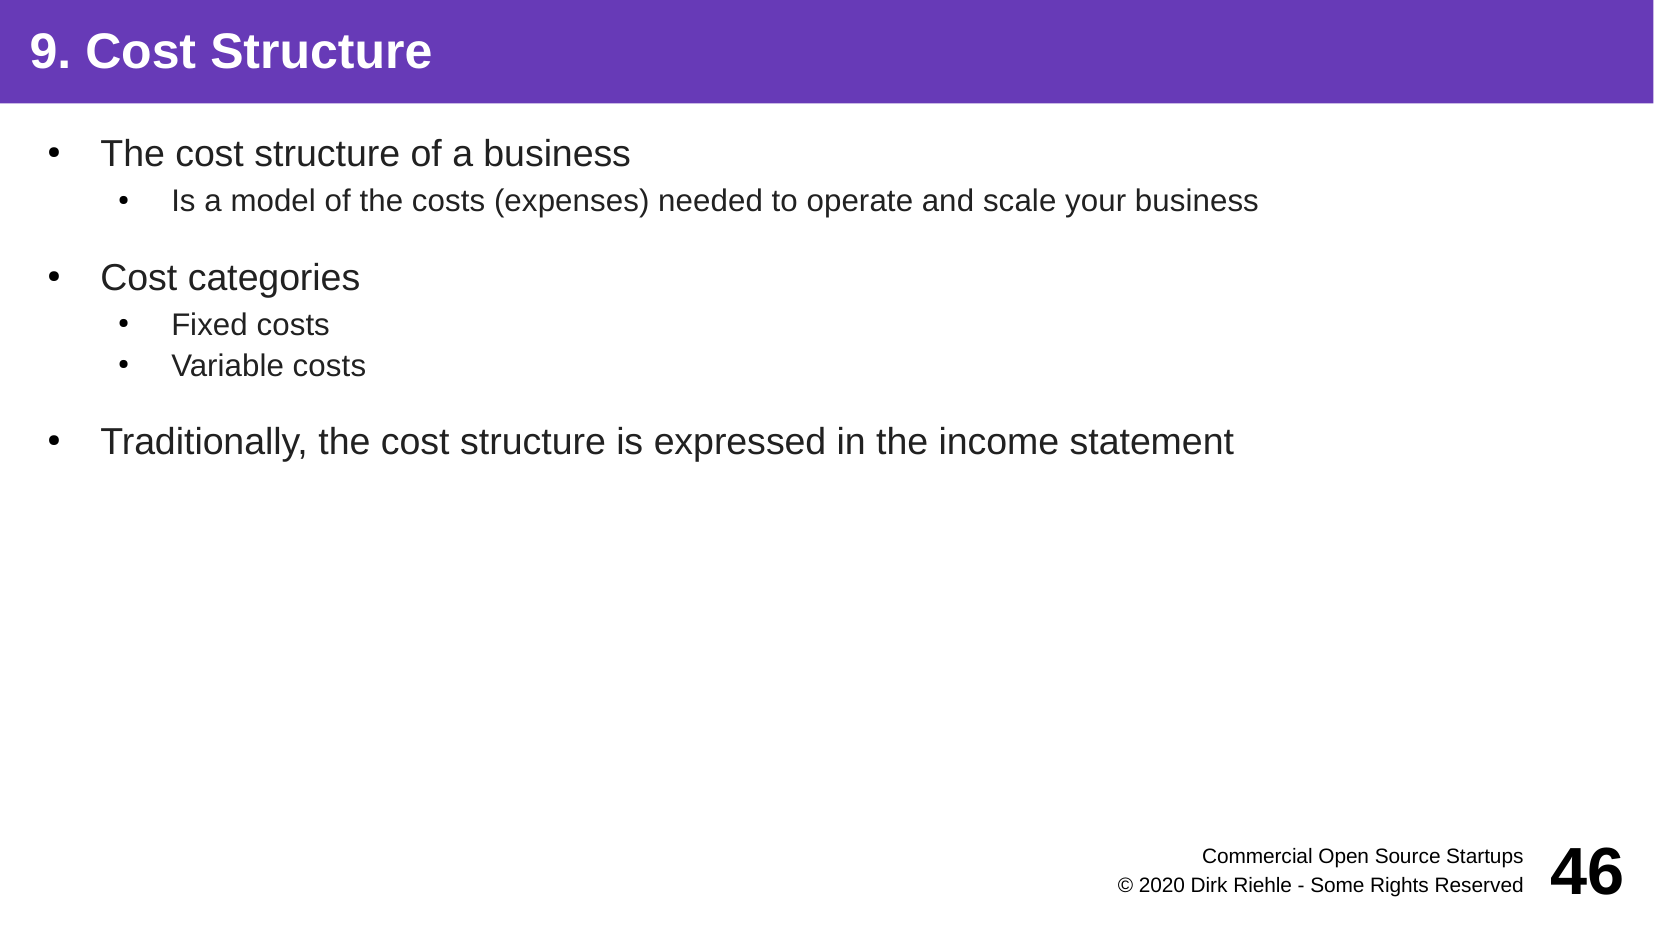

# 9. Cost Structure
The cost structure of a business
Is a model of the costs (expenses) needed to operate and scale your business
Cost categories
Fixed costs
Variable costs
Traditionally, the cost structure is expressed in the income statement
Commercial Open Source Startups
46
© 2020 Dirk Riehle - Some Rights Reserved